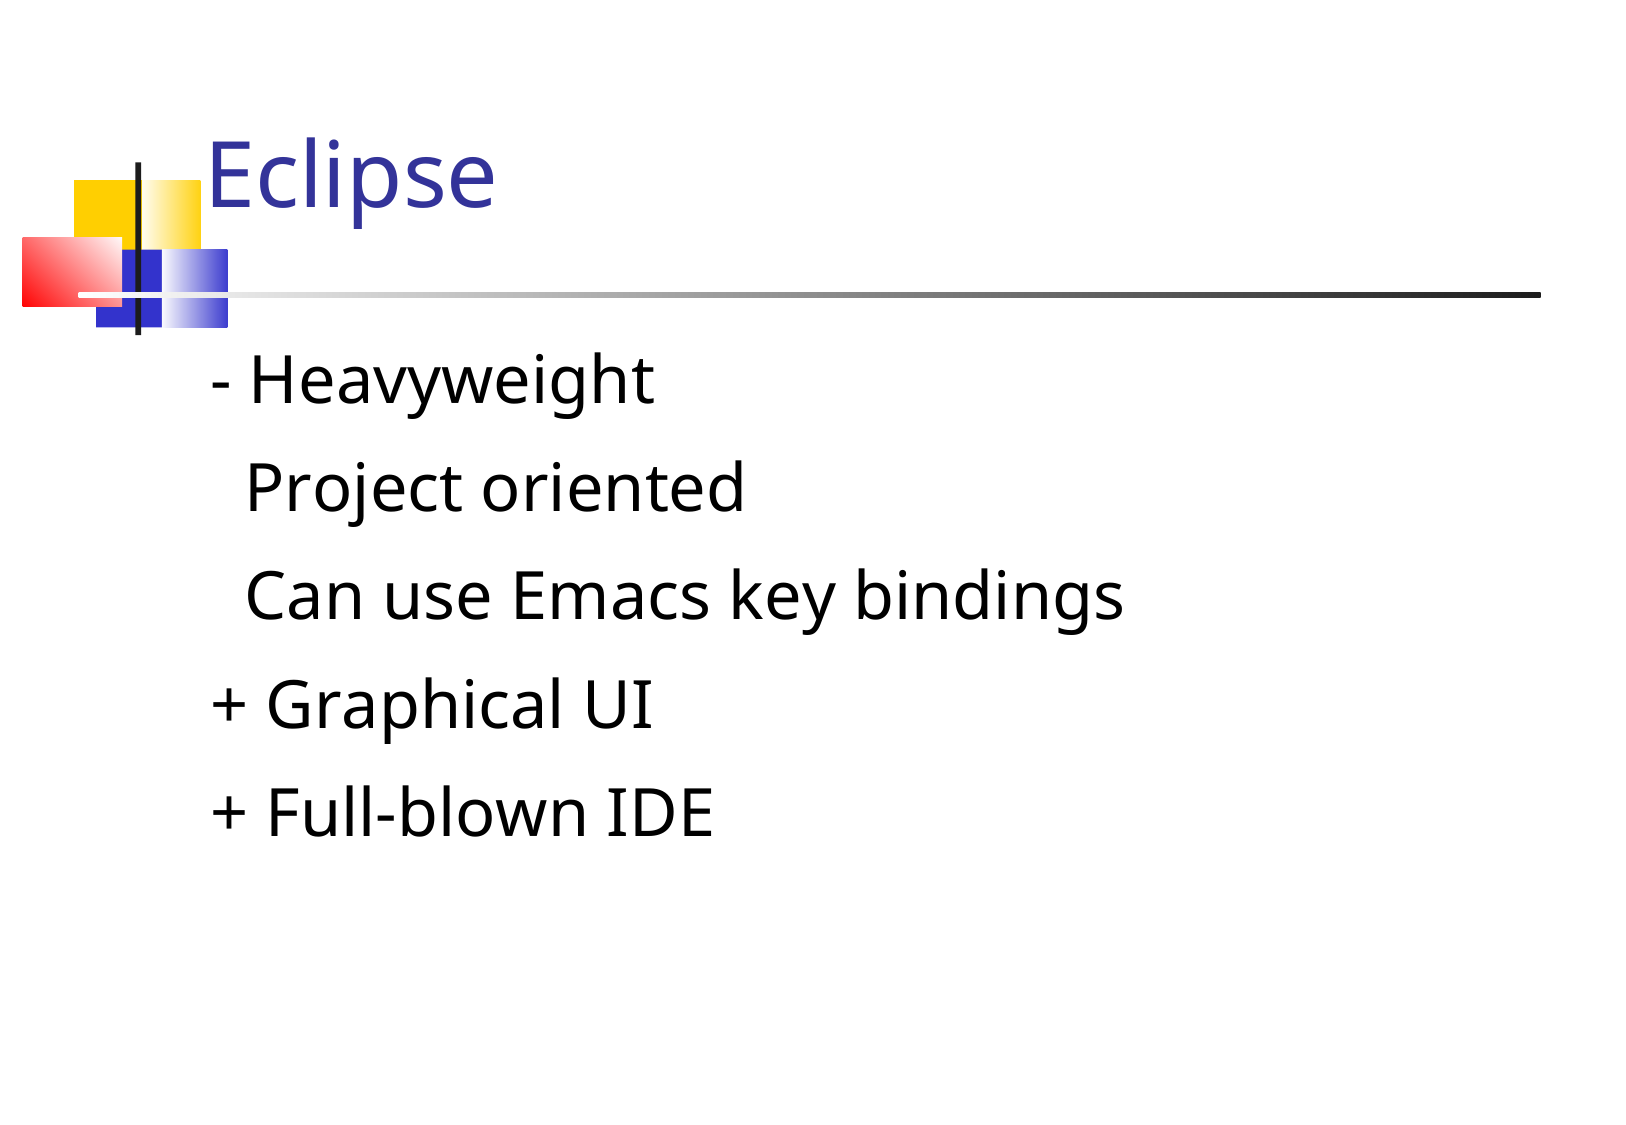

# Eclipse
- Heavyweight
 Project oriented
 Can use Emacs key bindings
+ Graphical UI
+ Full-blown IDE